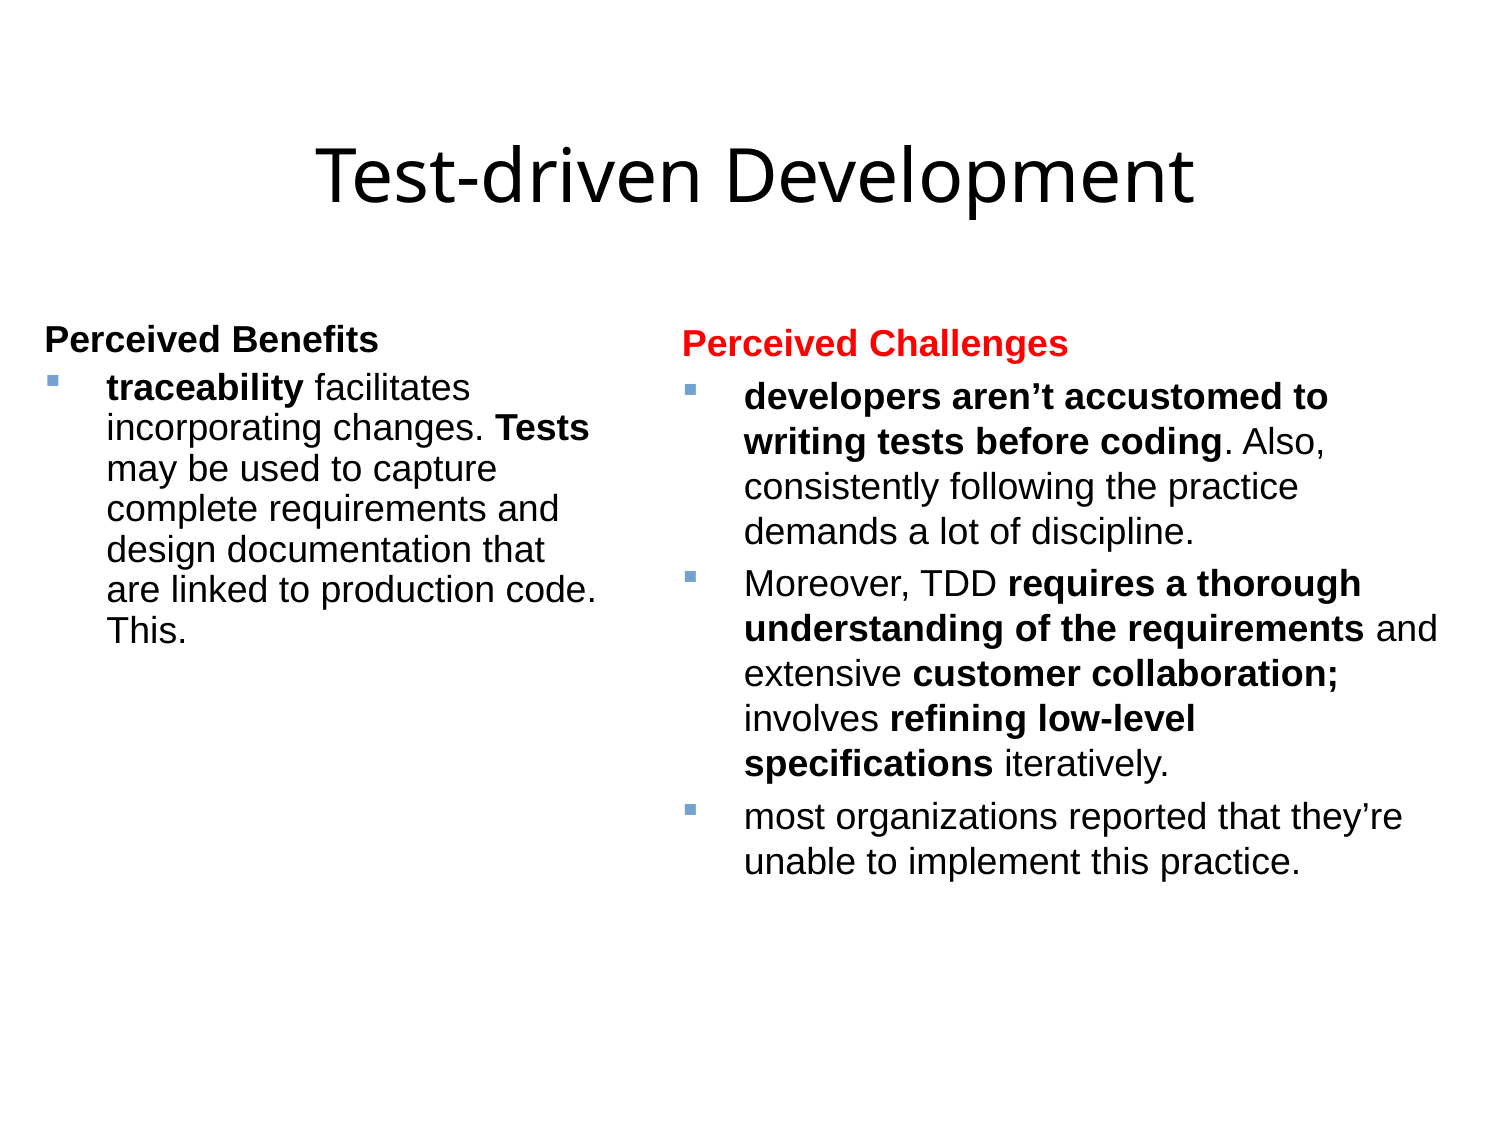

# Test-driven Development
Perceived Challenges
developers aren’t accustomed to writing tests before coding. Also, consistently following the practice demands a lot of discipline.
Moreover, TDD requires a thorough understanding of the requirements and extensive customer collaboration; involves refining low-level specifications iteratively.
most organizations reported that they’re unable to implement this practice.
Perceived Benefits
traceability facilitates incorporating changes. Tests may be used to capture complete requirements and design documentation that are linked to production code. This.